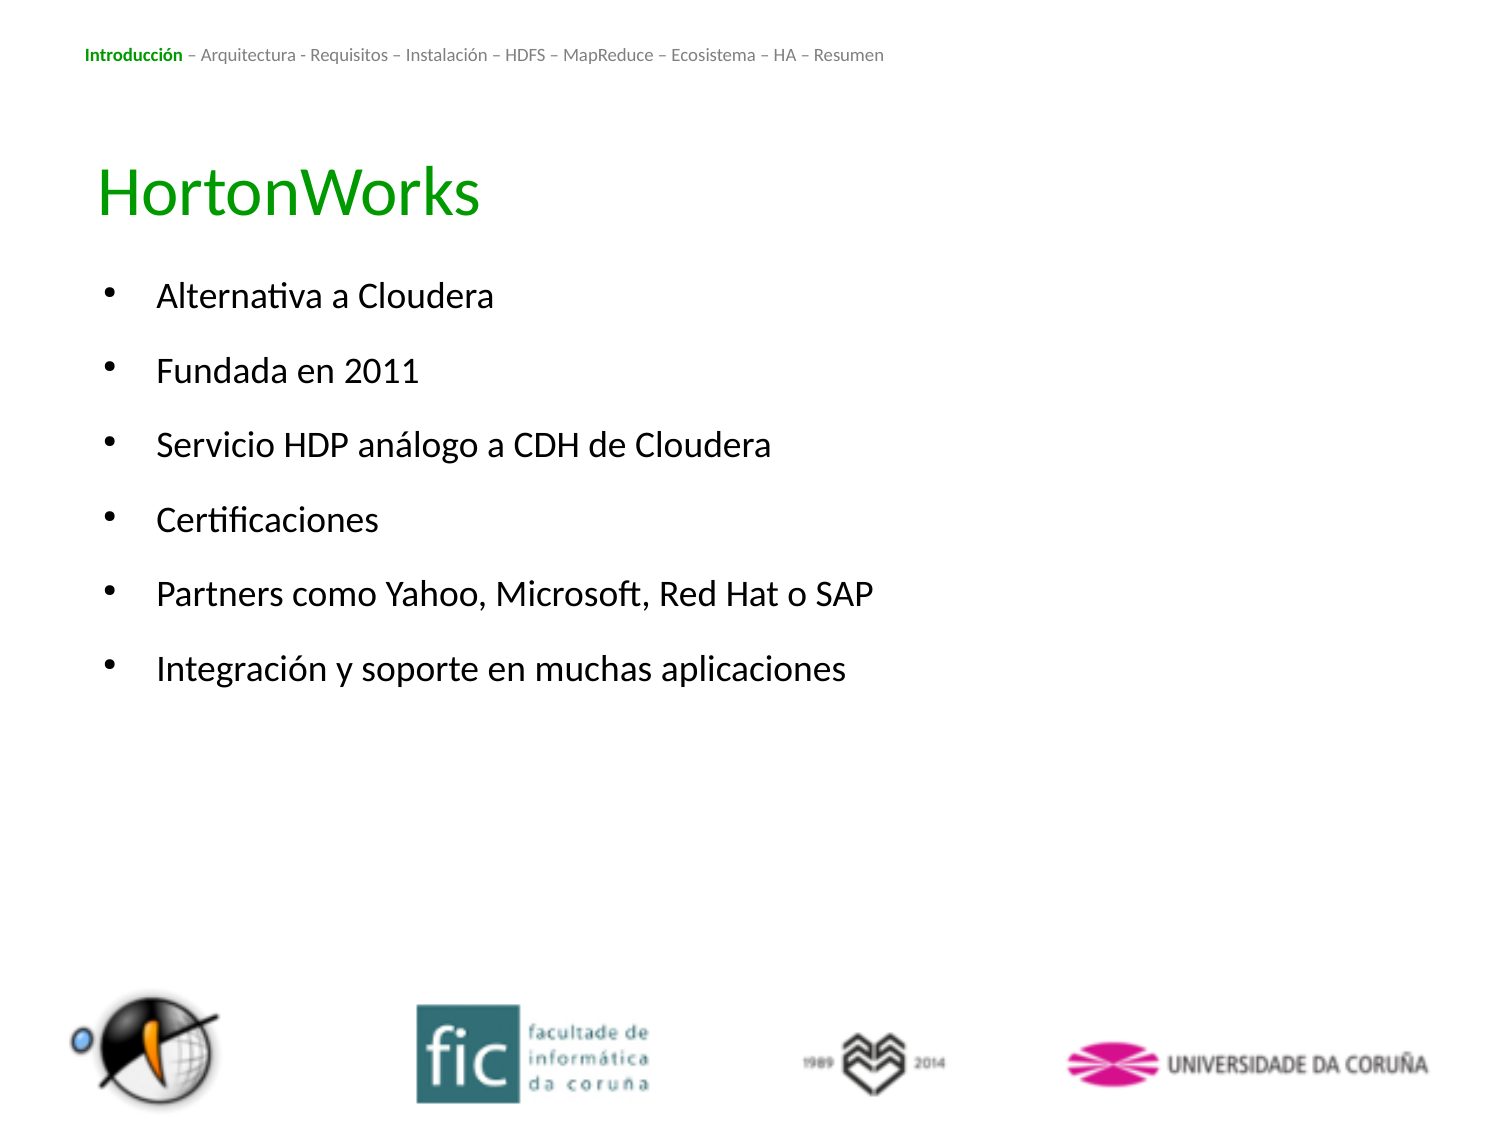

Introducción – Arquitectura - Requisitos – Instalación – HDFS – MapReduce – Ecosistema – HA – Resumen
# HortonWorks
Alternativa a Cloudera
Fundada en 2011
Servicio HDP análogo a CDH de Cloudera
Certificaciones
Partners como Yahoo, Microsoft, Red Hat o SAP
Integración y soporte en muchas aplicaciones